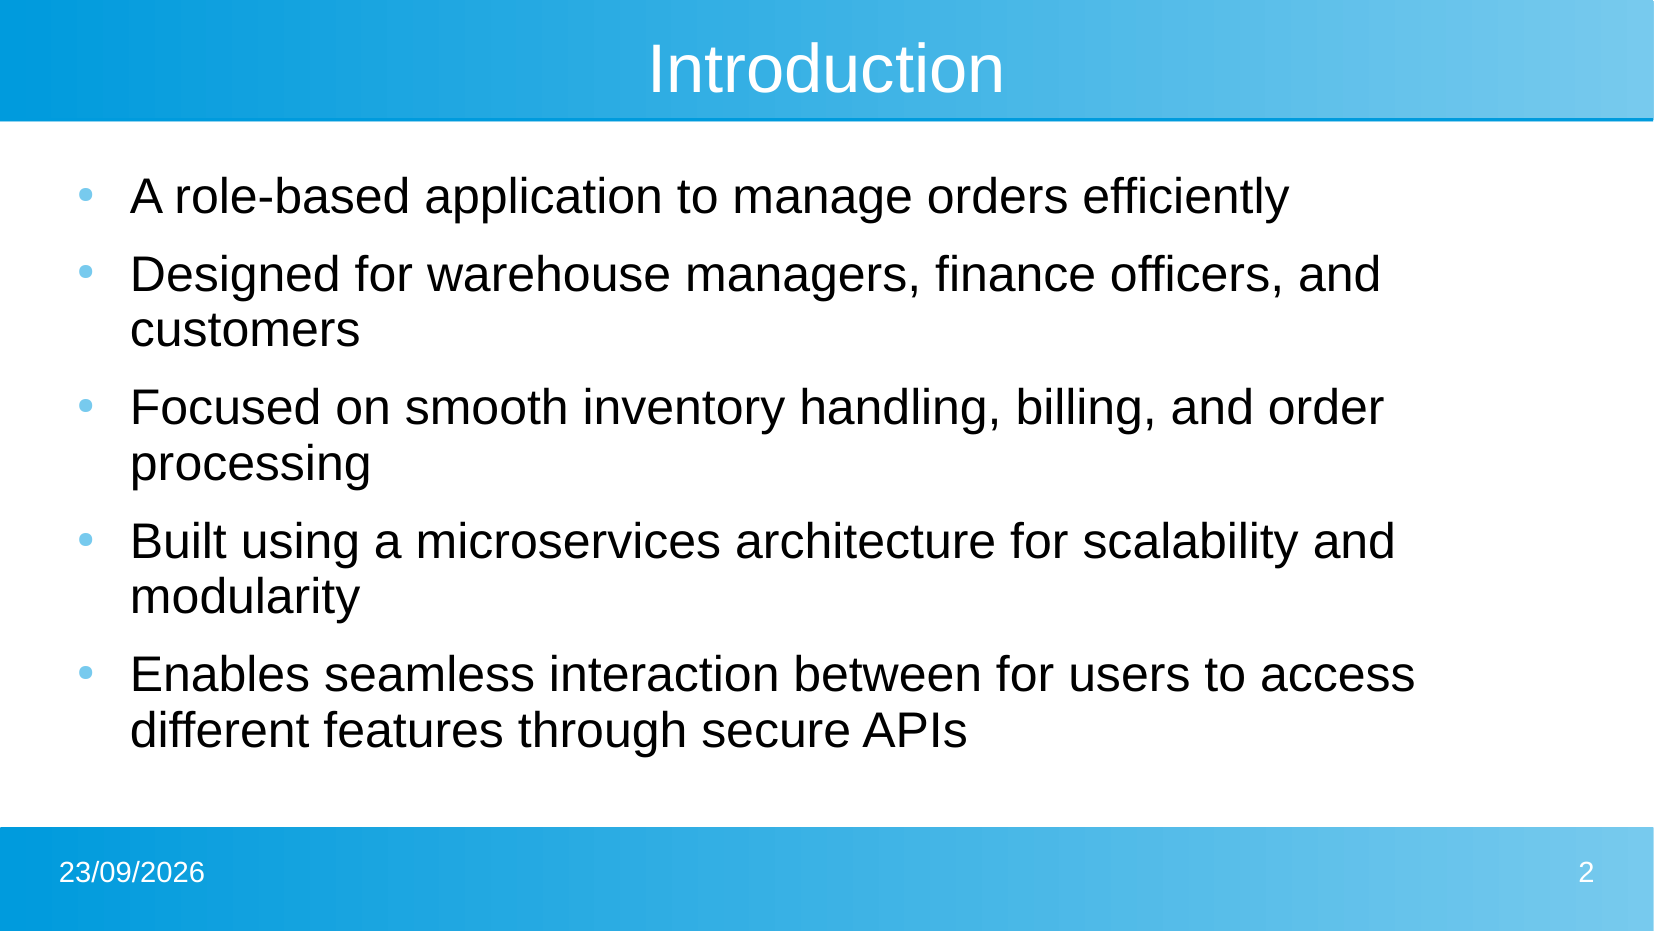

# Introduction
A role-based application to manage orders efficiently
Designed for warehouse managers, finance officers, and customers
Focused on smooth inventory handling, billing, and order processing
Built using a microservices architecture for scalability and modularity
Enables seamless interaction between for users to access different features through secure APIs
2